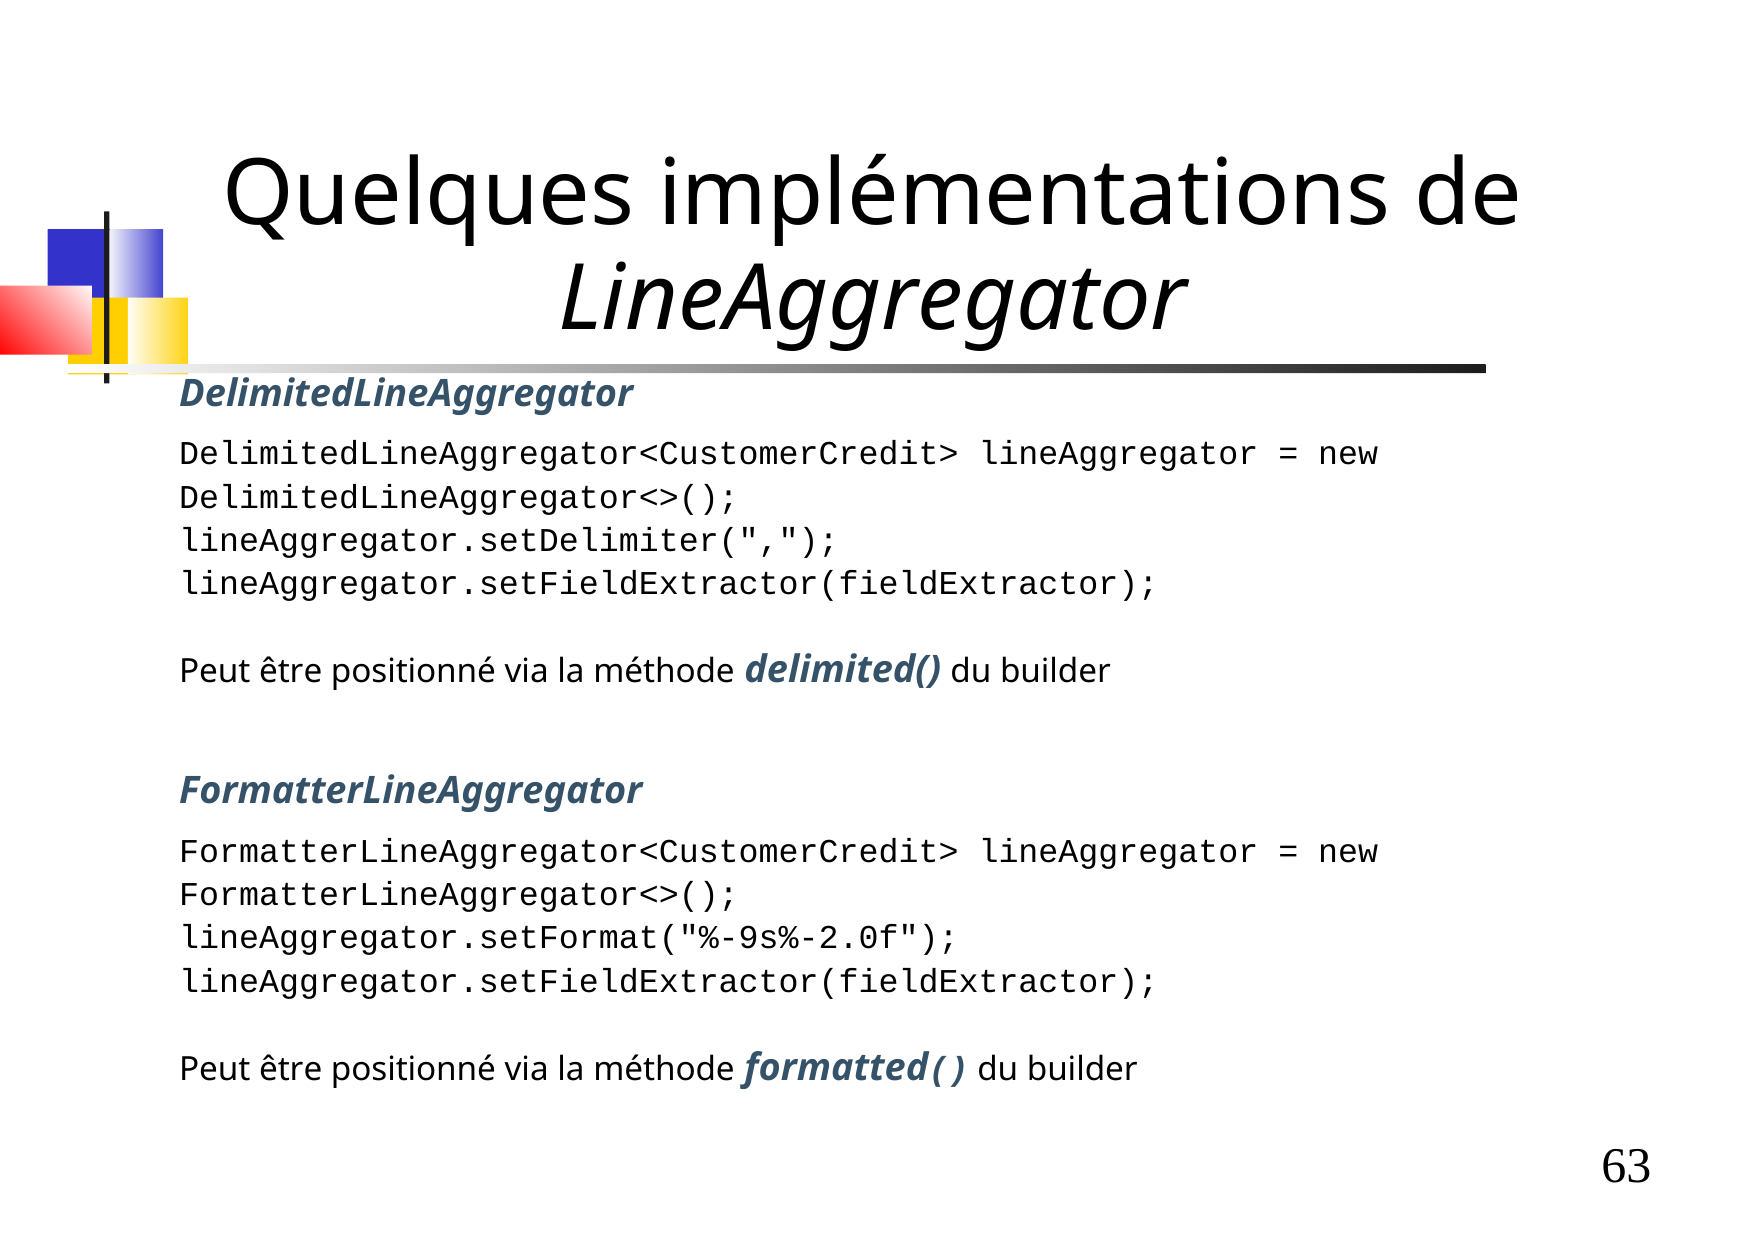

# Quelques implémentations de LineAggregator
DelimitedLineAggregator
DelimitedLineAggregator<CustomerCredit> lineAggregator = new
DelimitedLineAggregator<>();
lineAggregator.setDelimiter(",");
lineAggregator.setFieldExtractor(fieldExtractor);
Peut être positionné via la méthode delimited() du builder
FormatterLineAggregator
FormatterLineAggregator<CustomerCredit> lineAggregator = new
FormatterLineAggregator<>();
lineAggregator.setFormat("%-9s%-2.0f");
lineAggregator.setFieldExtractor(fieldExtractor);
Peut être positionné via la méthode formatted() du builder